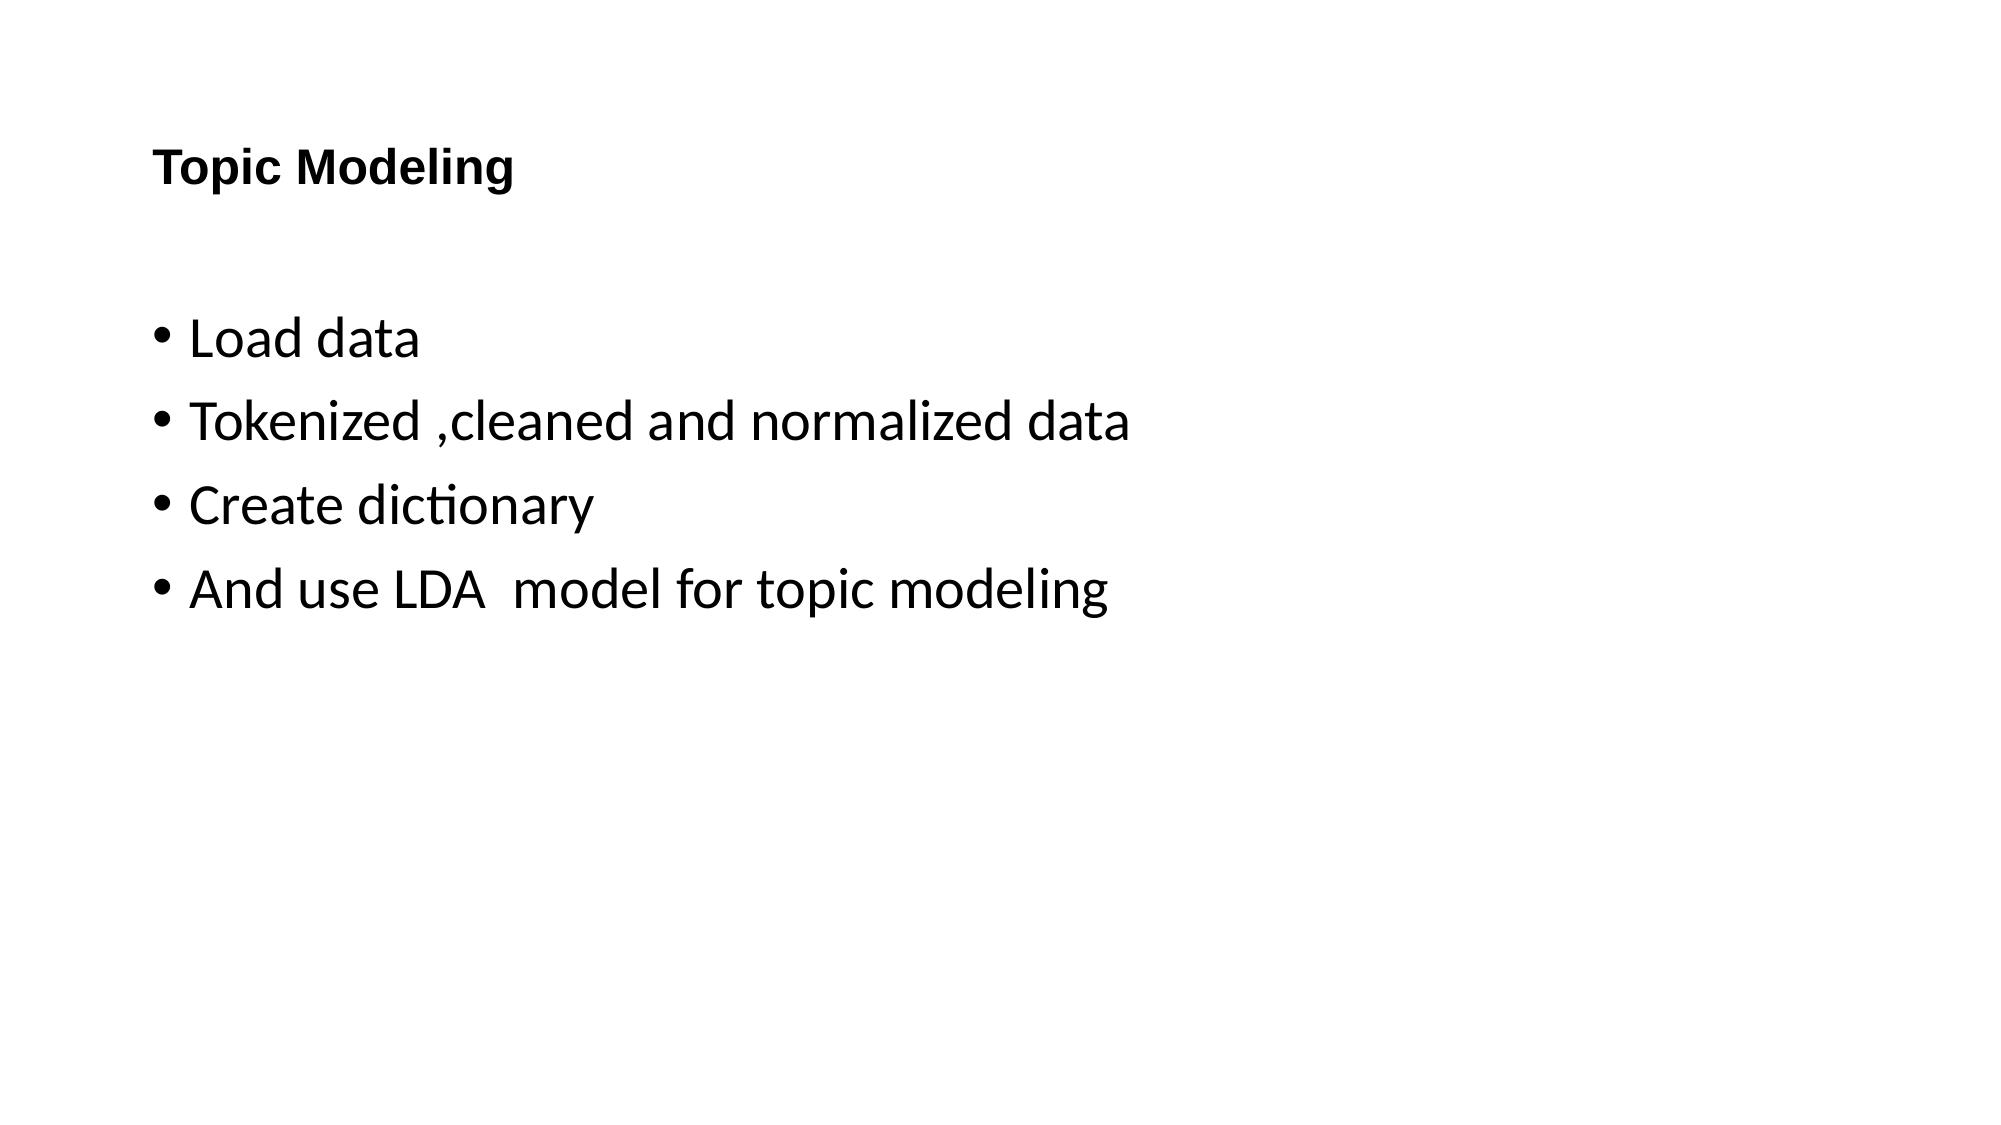

# Topic Modeling
Load data
Tokenized ,cleaned and normalized data
Create dictionary
And use LDA model for topic modeling